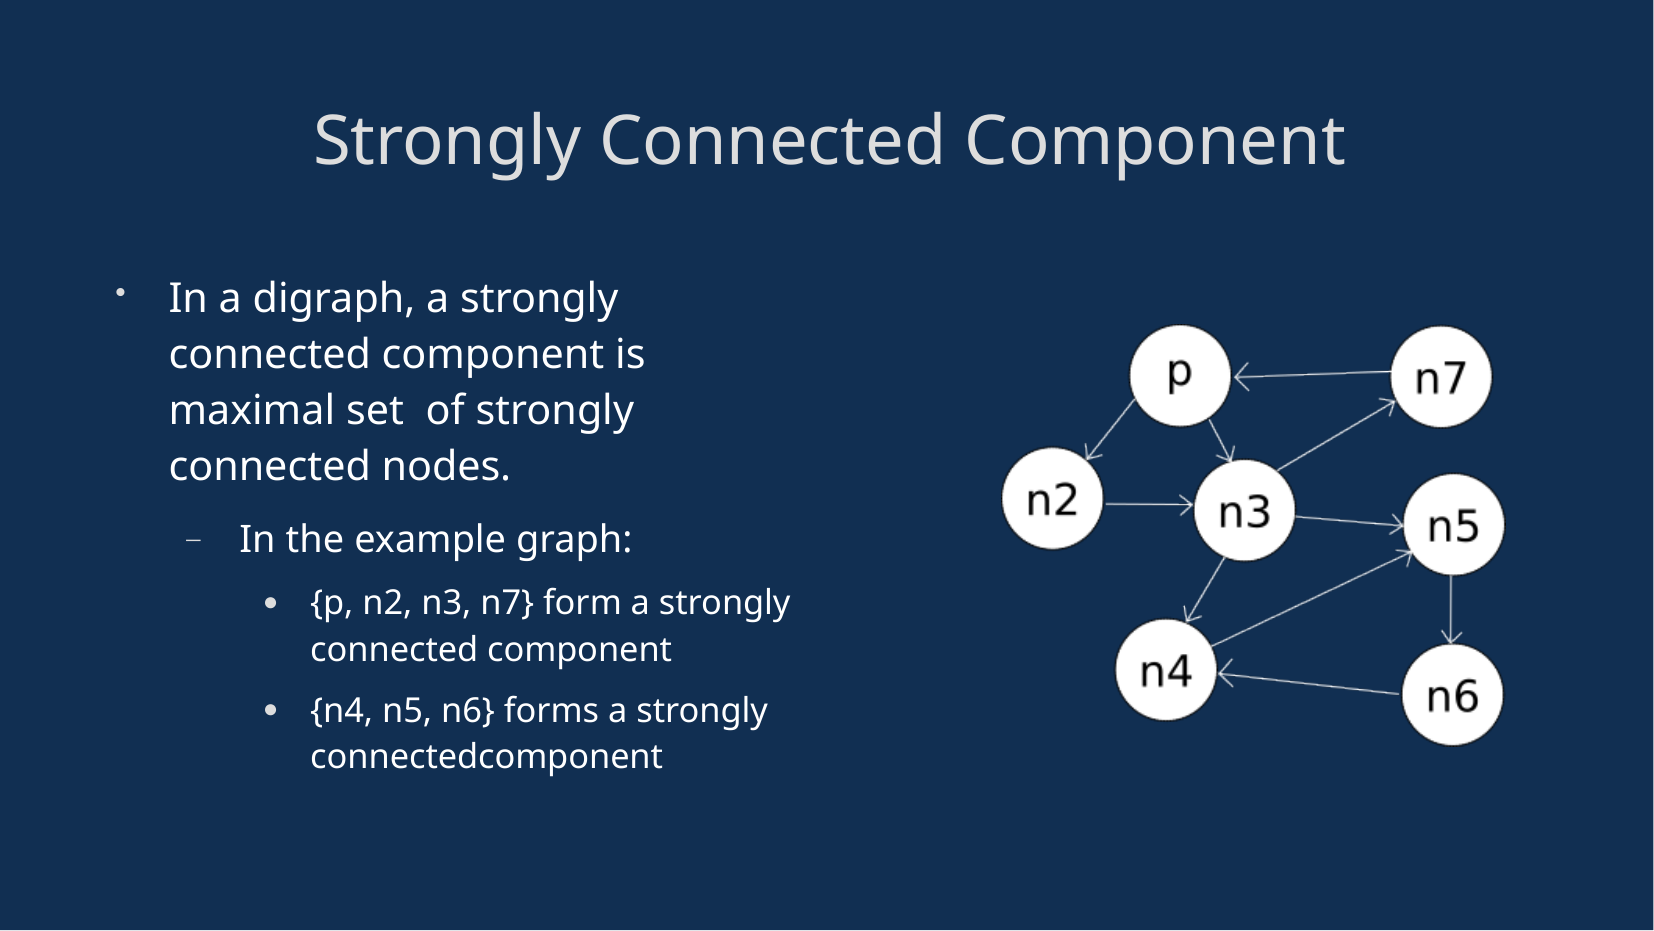

# Strongly Connected Component
In a digraph, a strongly connected component is maximal set of strongly connected nodes.
In the example graph:
{p, n2, n3, n7} form a strongly connected component
{n4, n5, n6} forms a strongly connectedcomponent